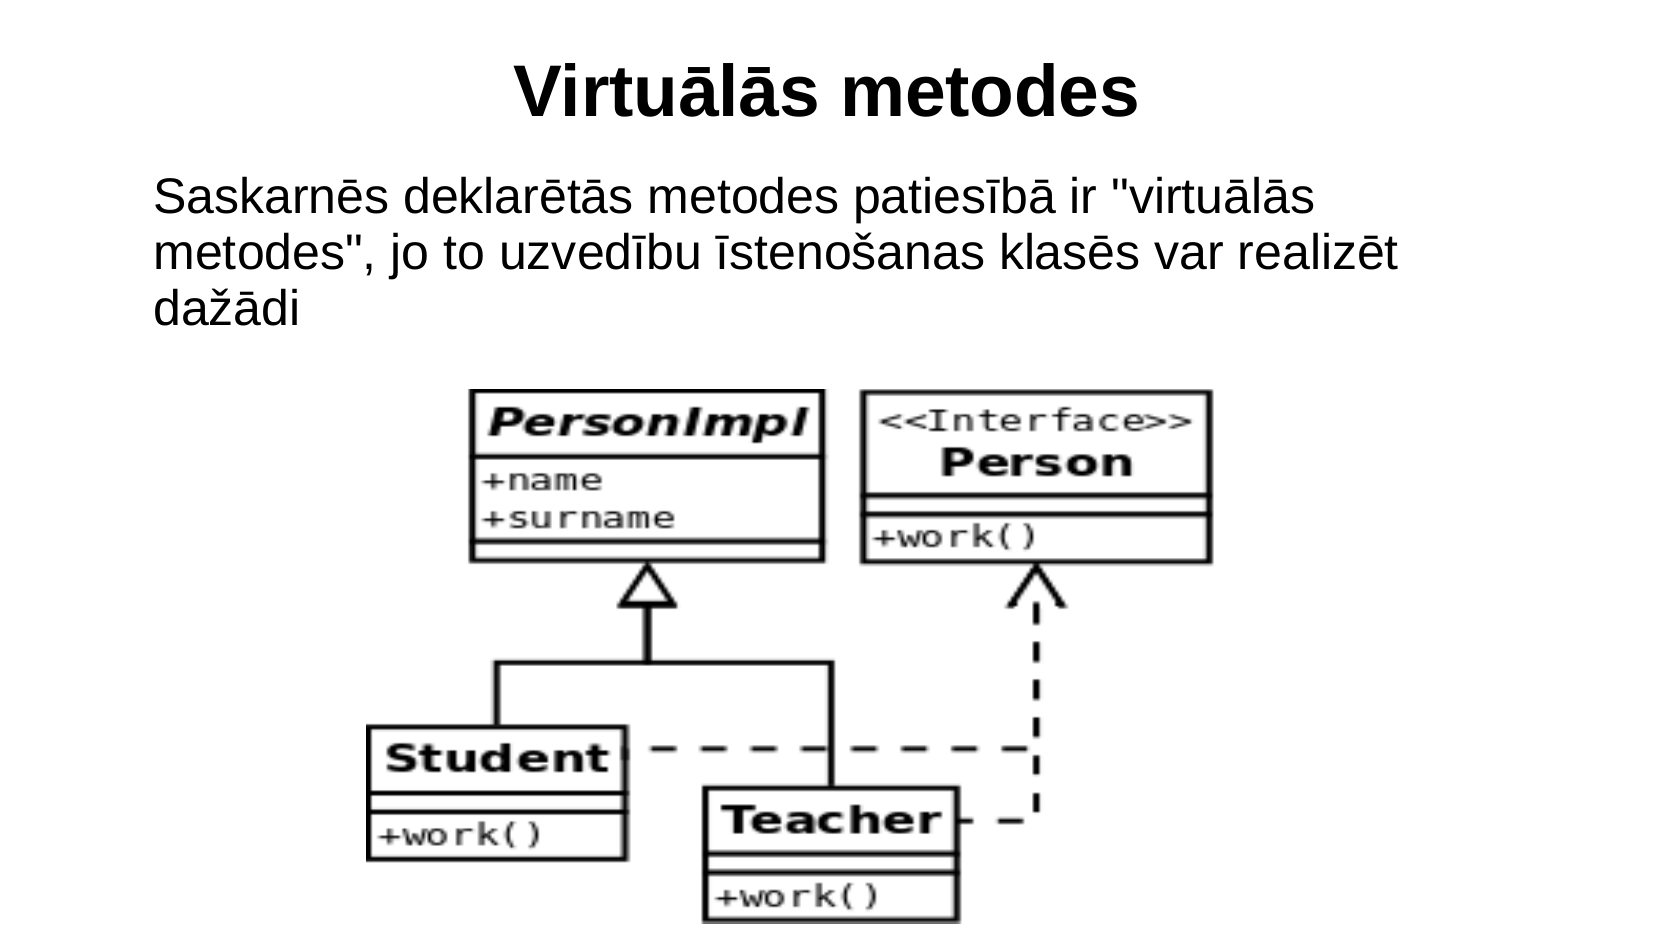

# Virtuālās metodes
Saskarnēs deklarētās metodes patiesībā ir "virtuālās metodes", jo to uzvedību īstenošanas klasēs var realizēt dažādi